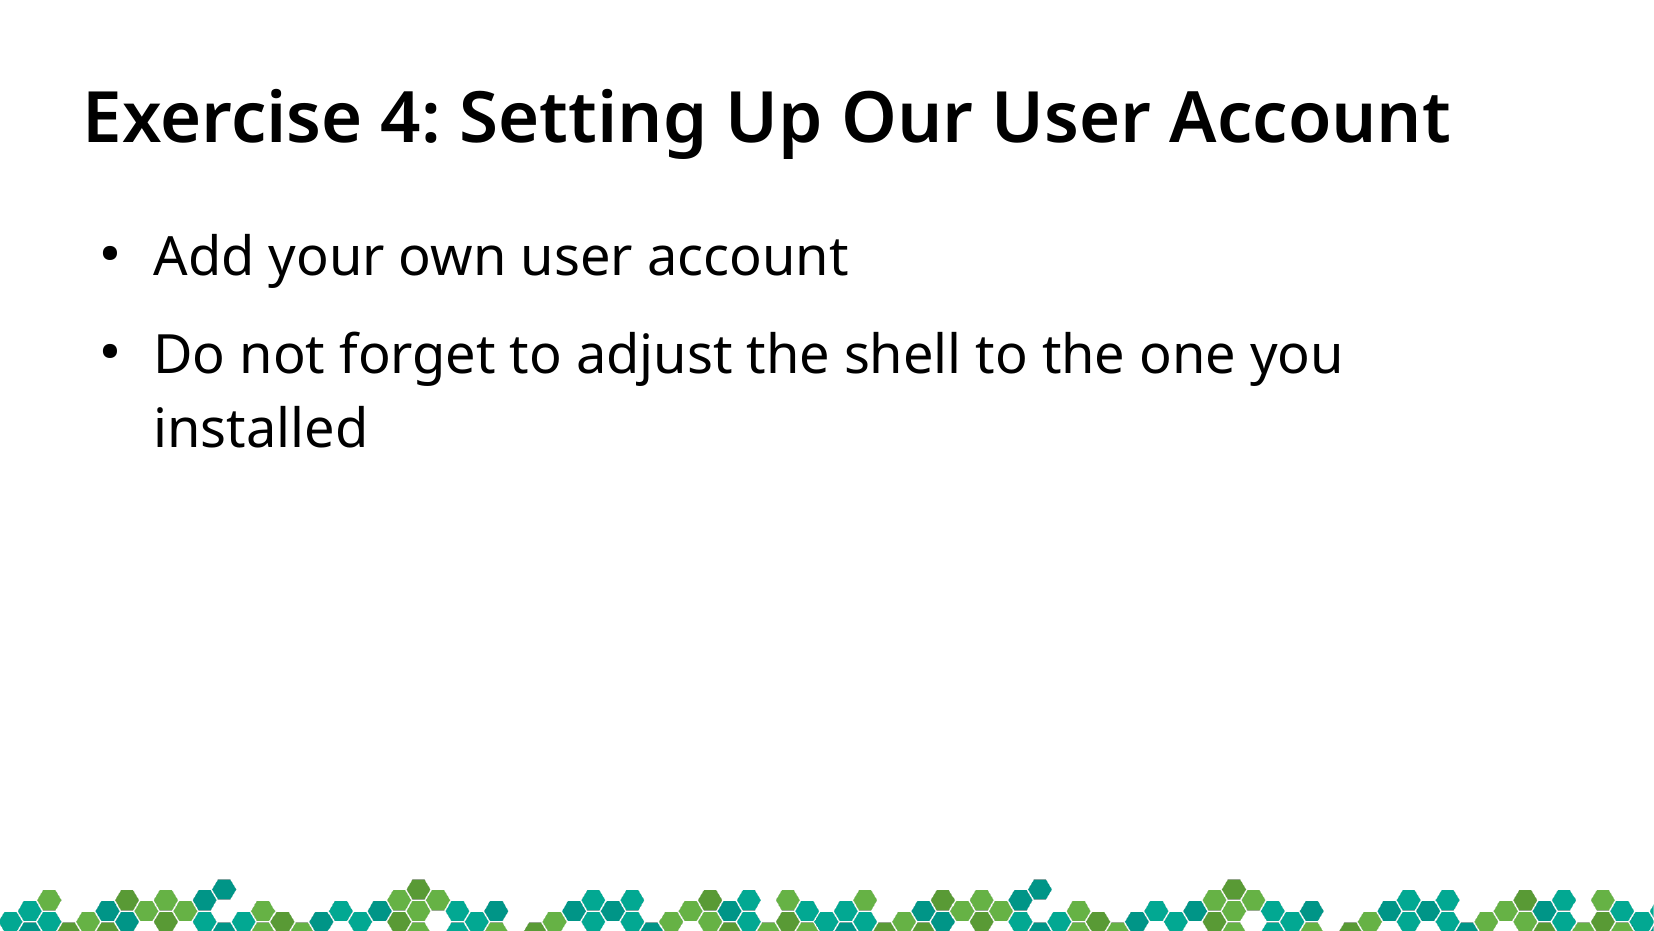

# Exercise 4: Setting Up Our User Account
Add your own user account
Do not forget to adjust the shell to the one you installed